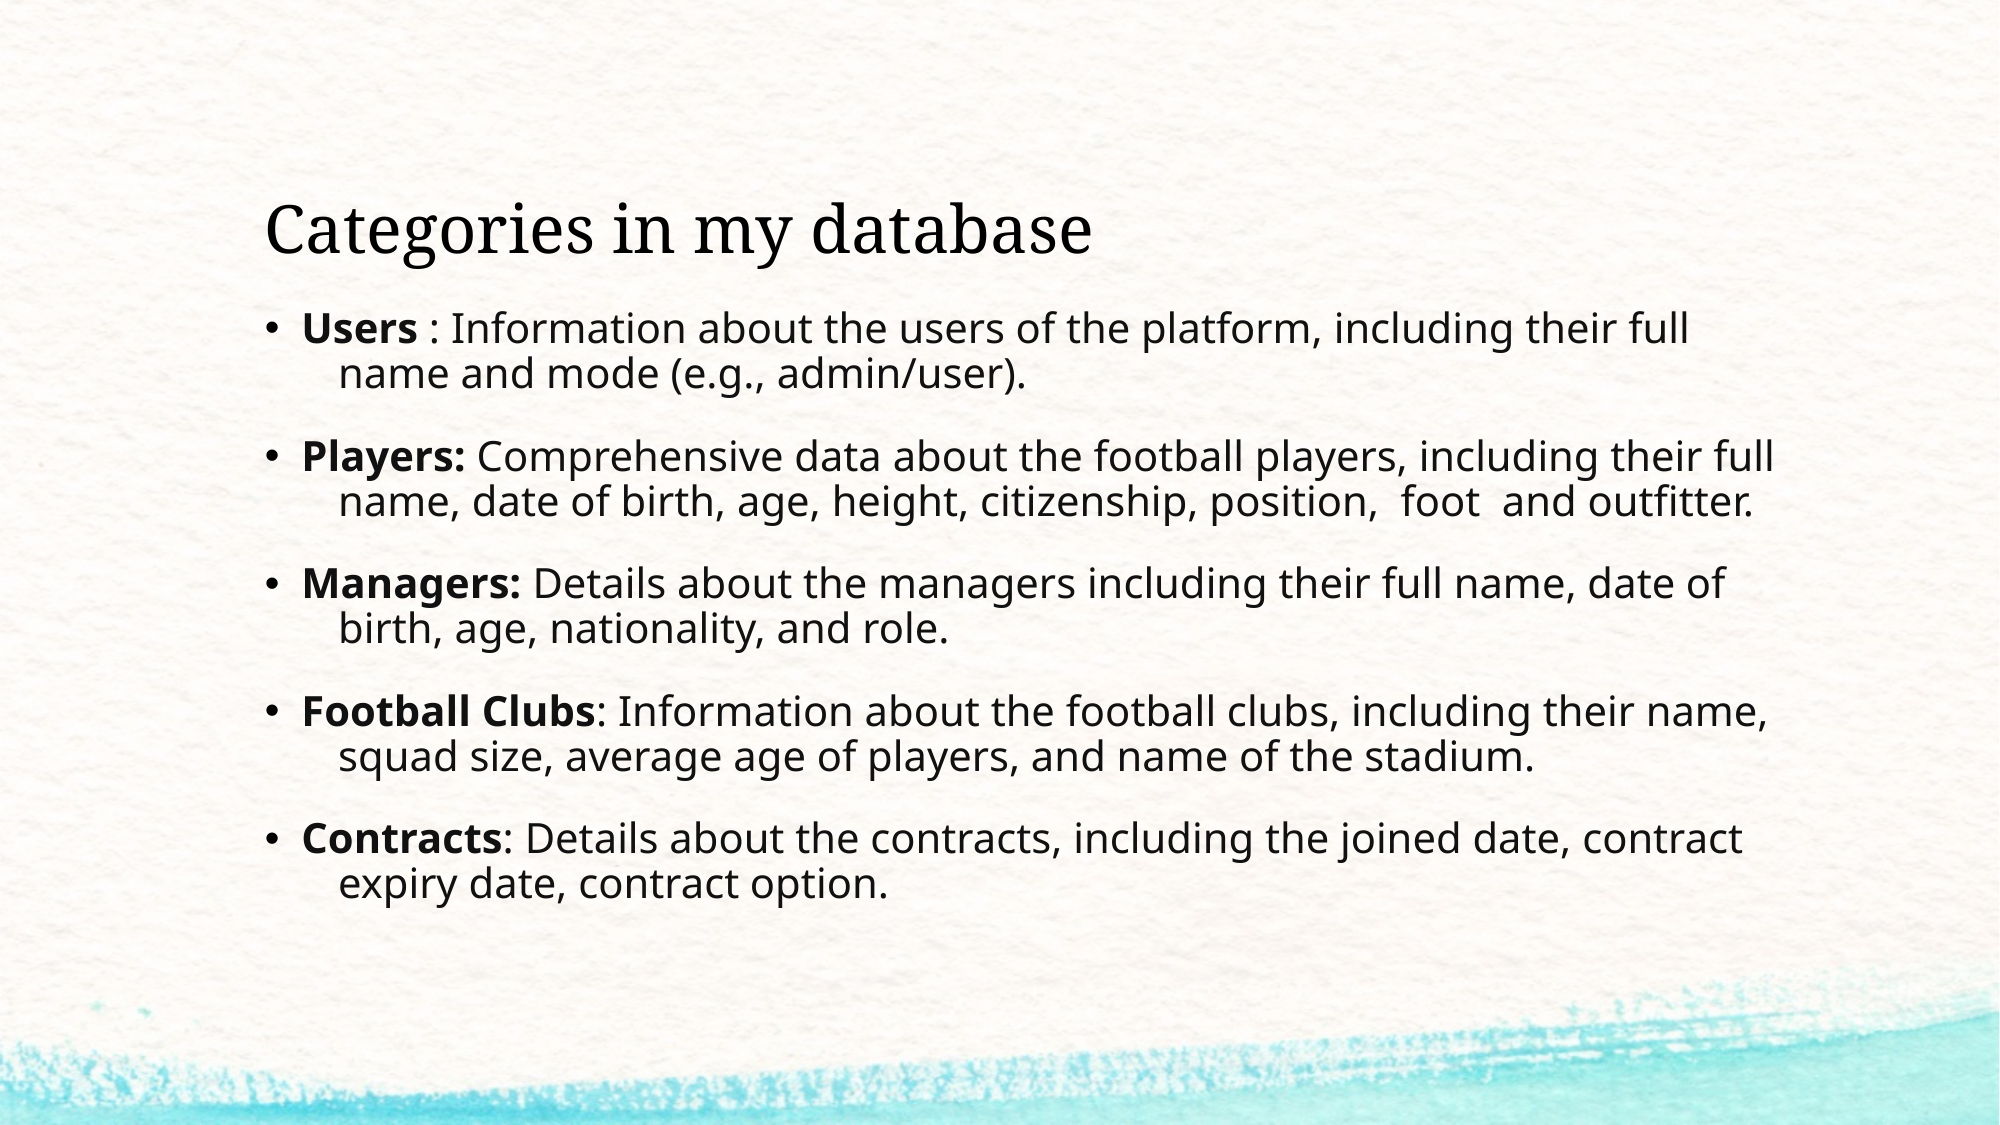

# Categories in my database
Users : Information about the users of the platform, including their full name and mode (e.g., admin/user).
Players: Comprehensive data about the football players, including their full name, date of birth, age, height, citizenship, position, foot and outfitter.
Managers: Details about the managers including their full name, date of birth, age, nationality, and role.
Football Clubs: Information about the football clubs, including their name, squad size, average age of players, and name of the stadium.
Contracts: Details about the contracts, including the joined date, contract expiry date, contract option.